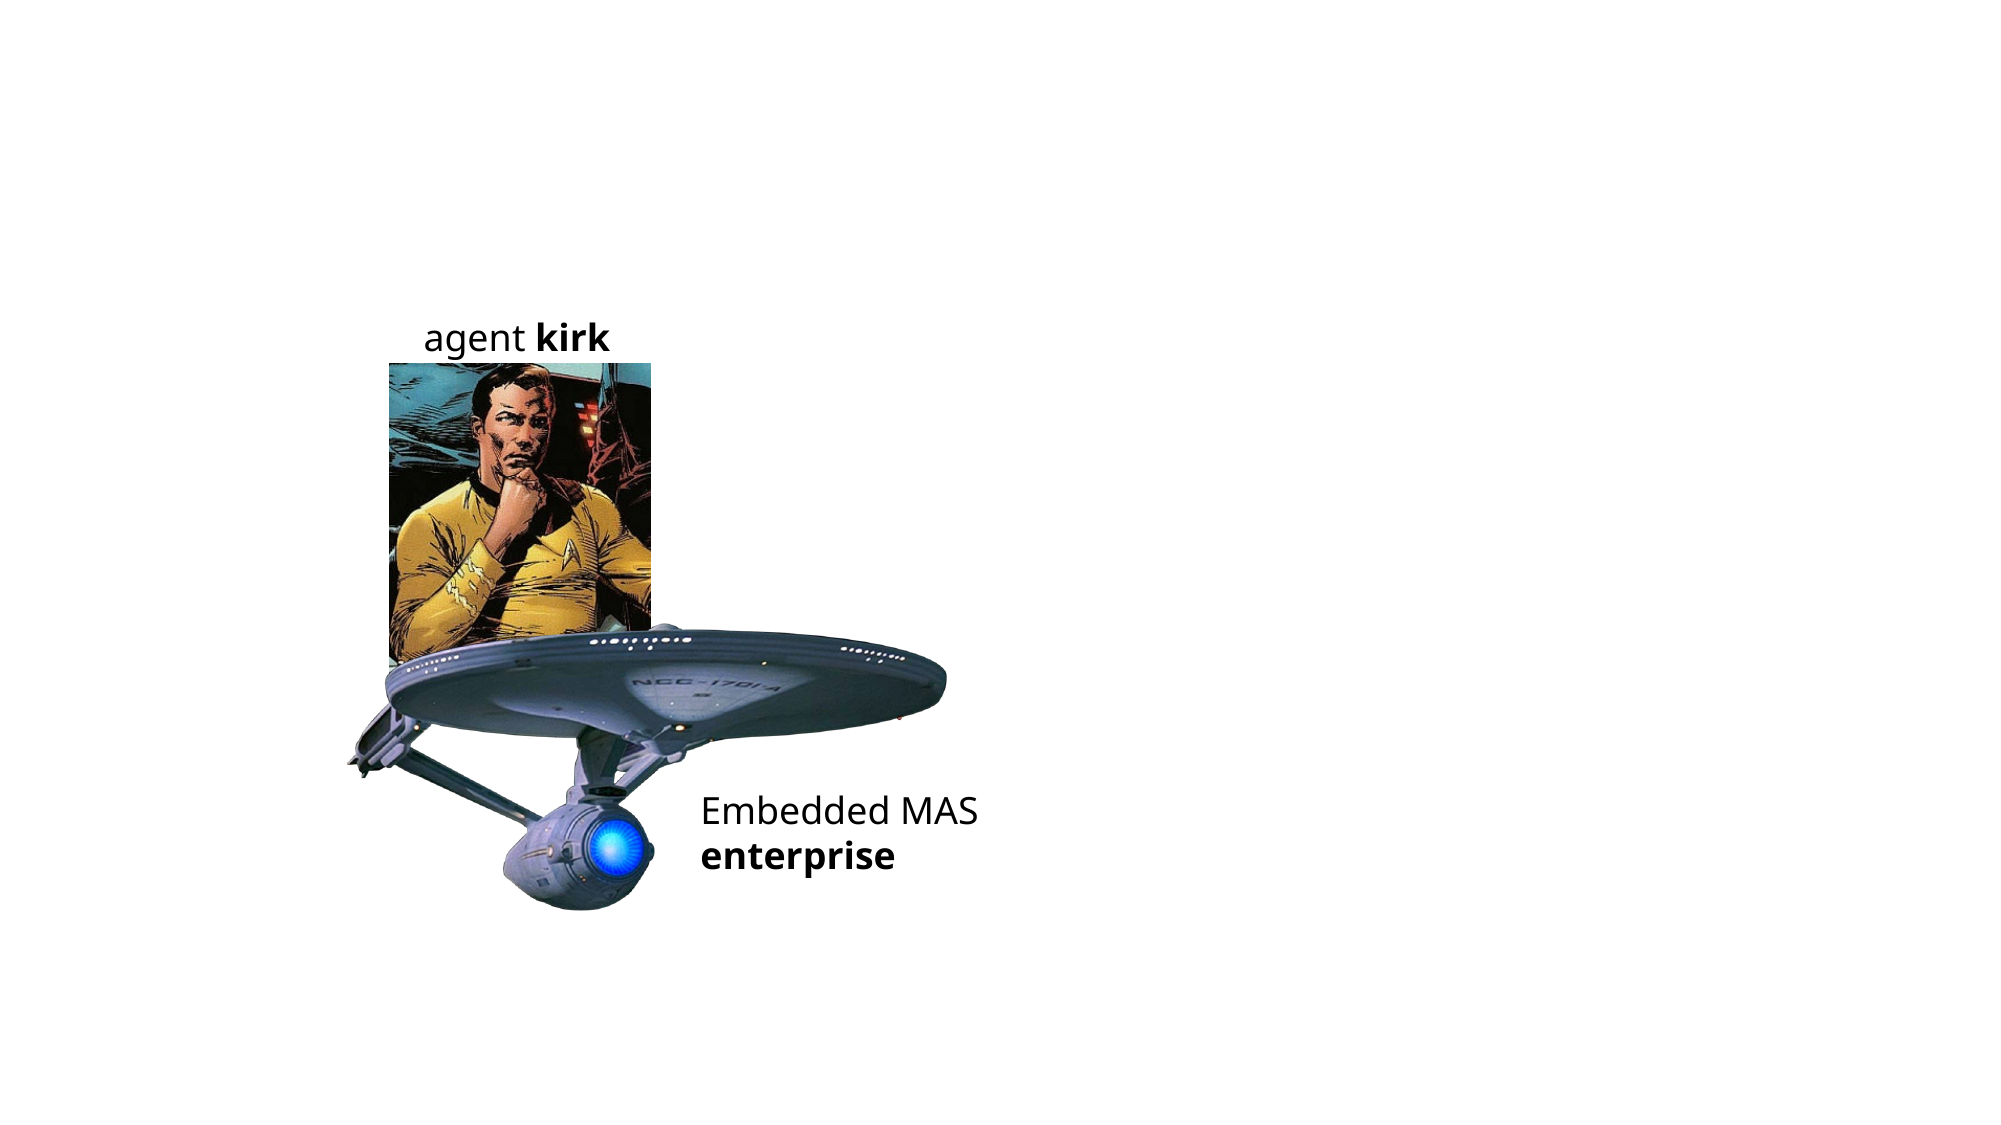

Exemplo: Argo
agent kirk
Embedded MAS enterprise